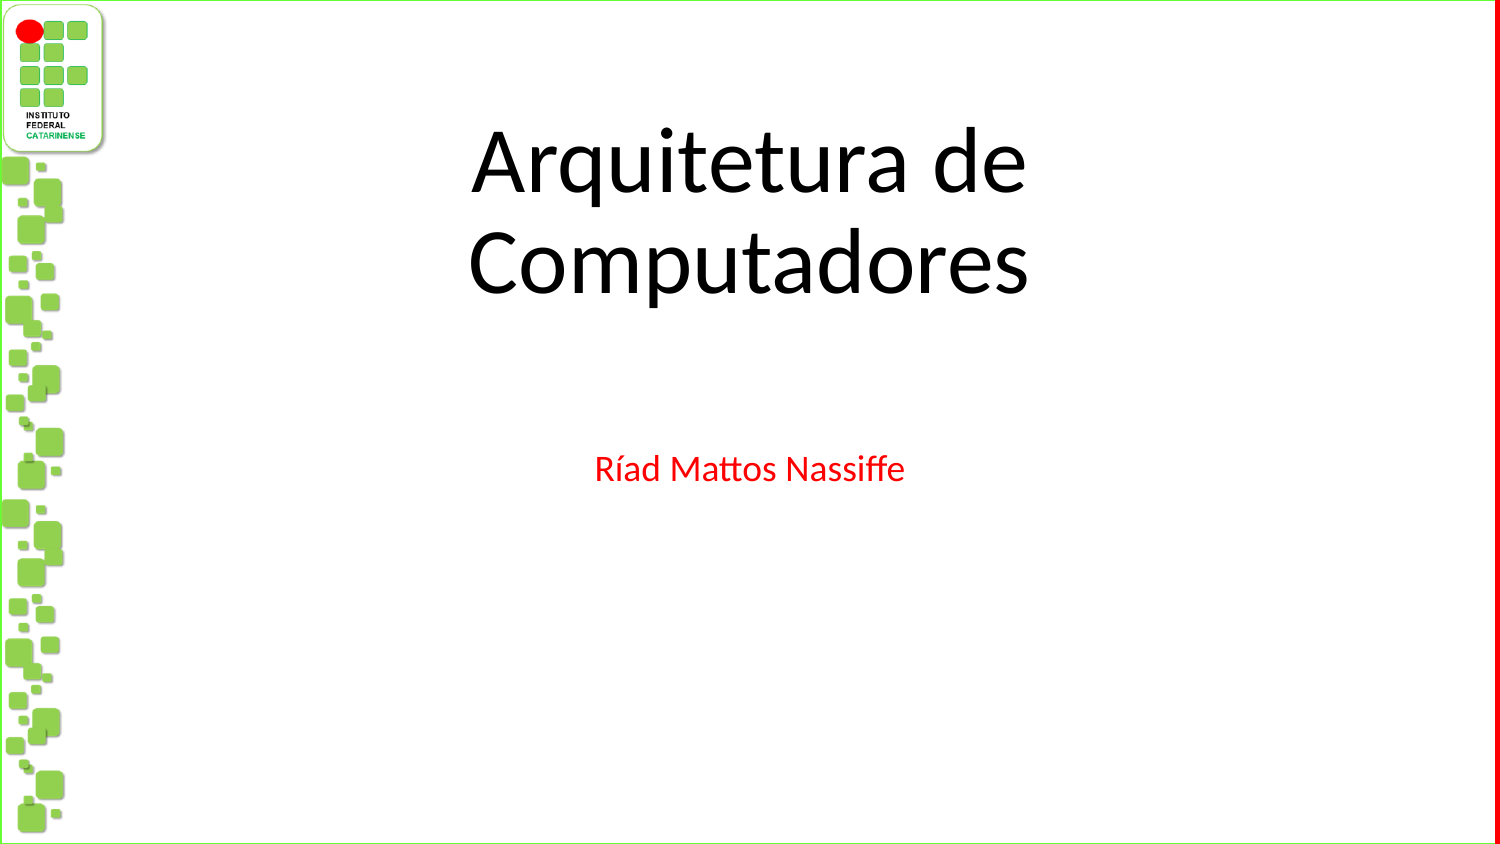

# Arquitetura de Computadores
Ríad Mattos Nassiffe